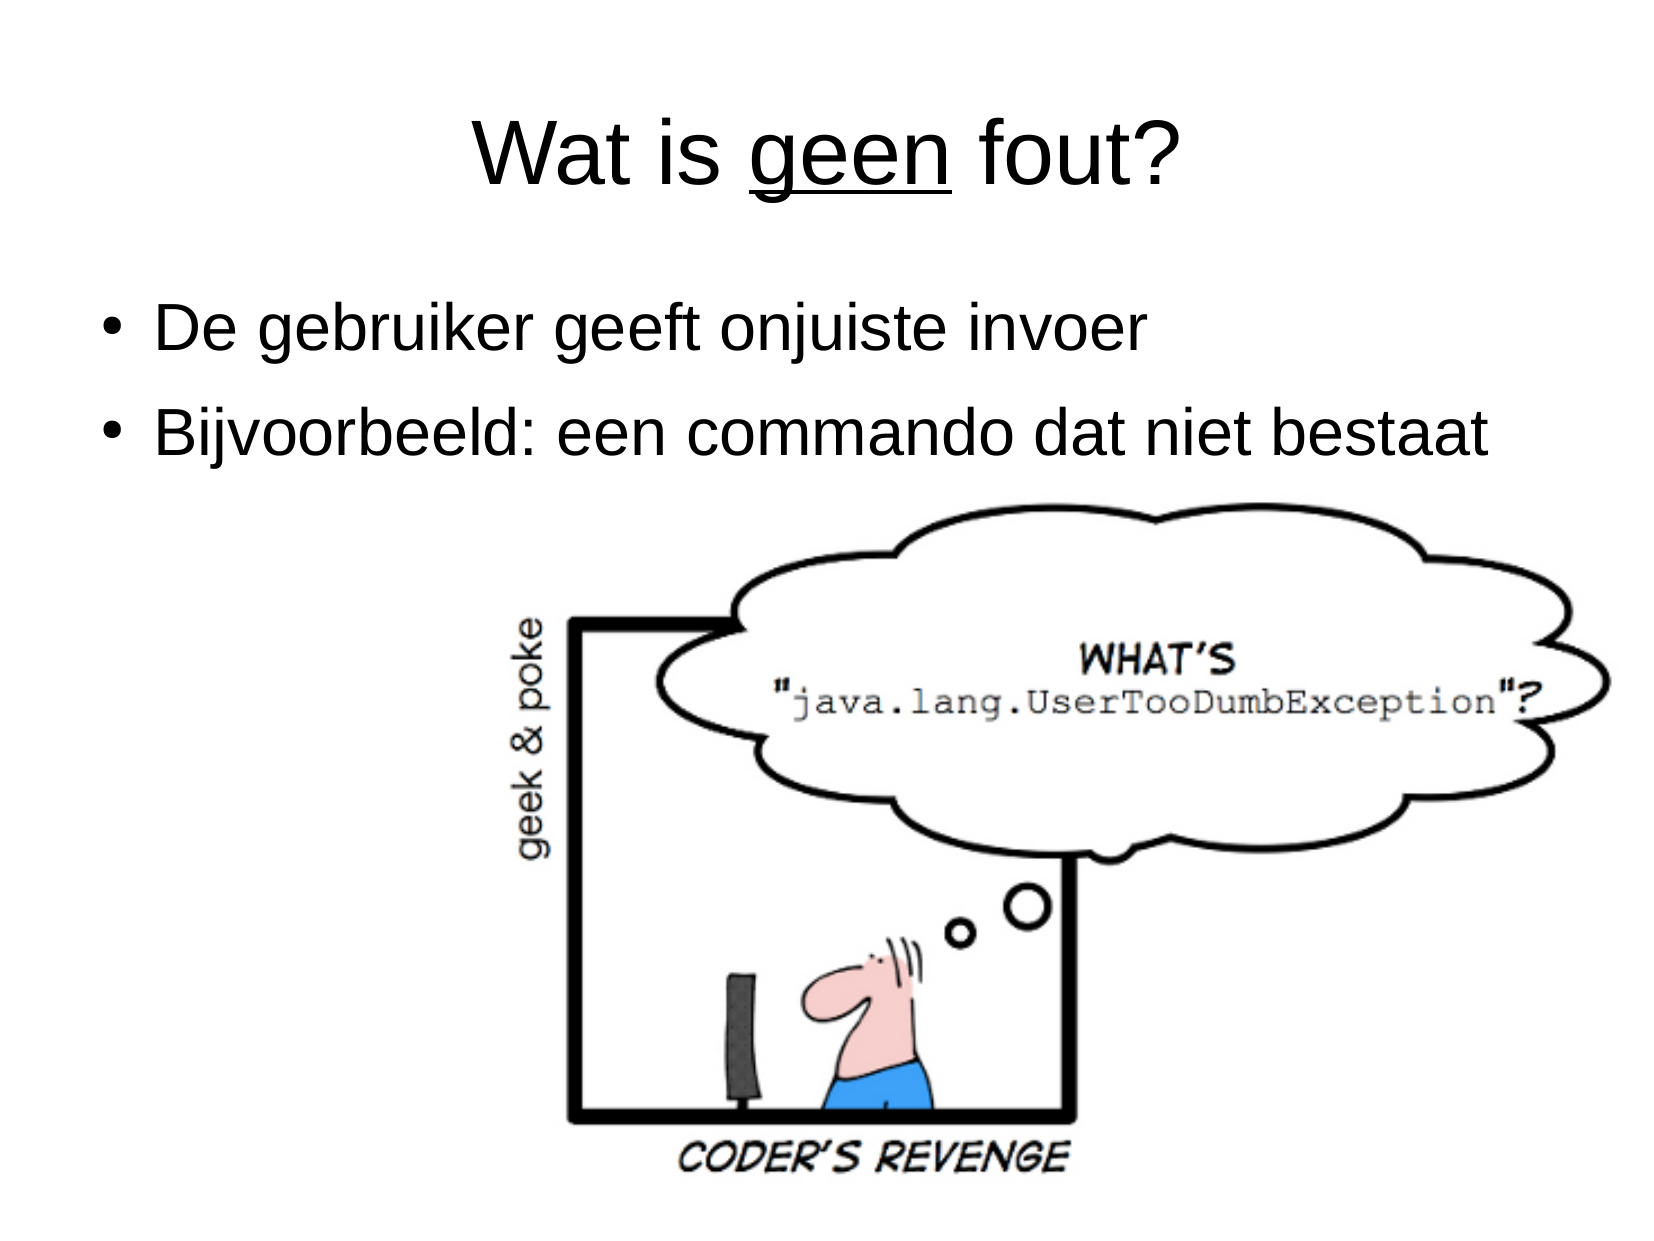

# Wat is geen fout?
De gebruiker geeft onjuiste invoer
Bijvoorbeeld: een commando dat niet bestaat